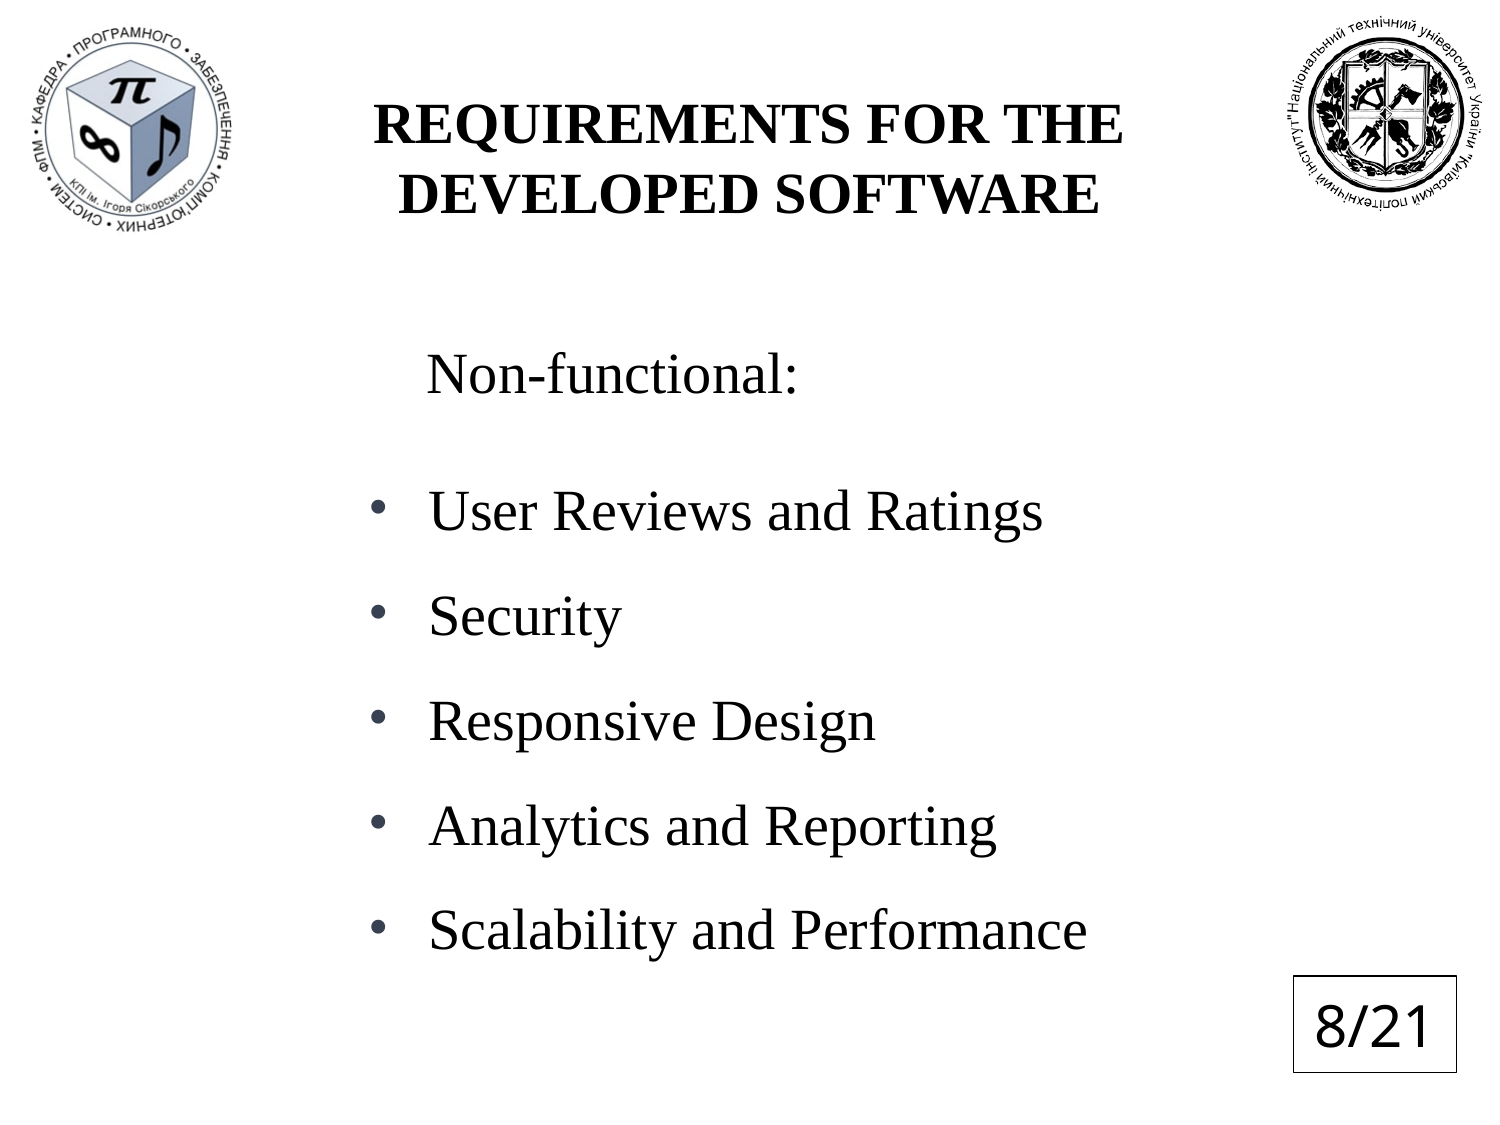

# REQUIREMENTS FOR THE DEVELOPED SOFTWARE
Non-functional:
User Reviews and Ratings
Security
Responsive Design
Analytics and Reporting
Scalability and Performance
8/21